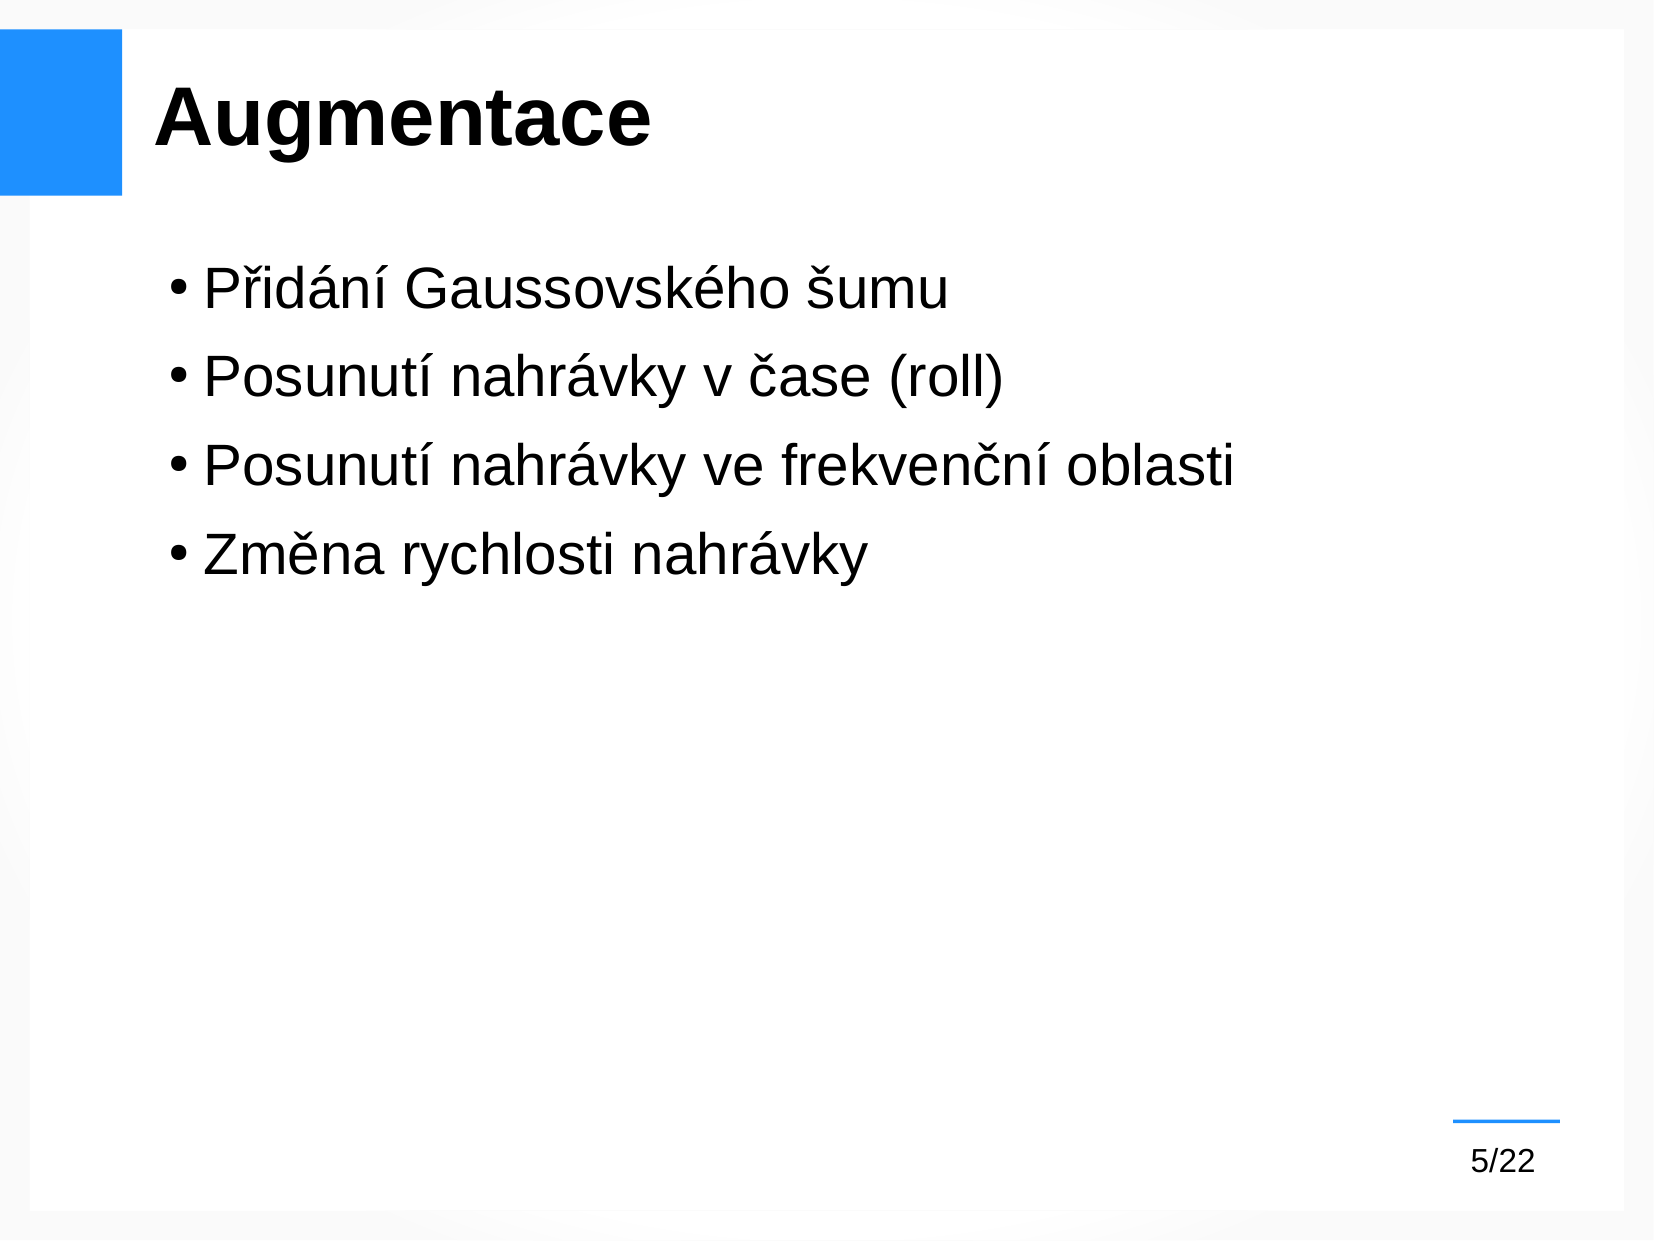

# Augmentace
Přidání Gaussovského šumu
Posunutí nahrávky v čase (roll)
Posunutí nahrávky ve frekvenční oblasti
Změna rychlosti nahrávky
5